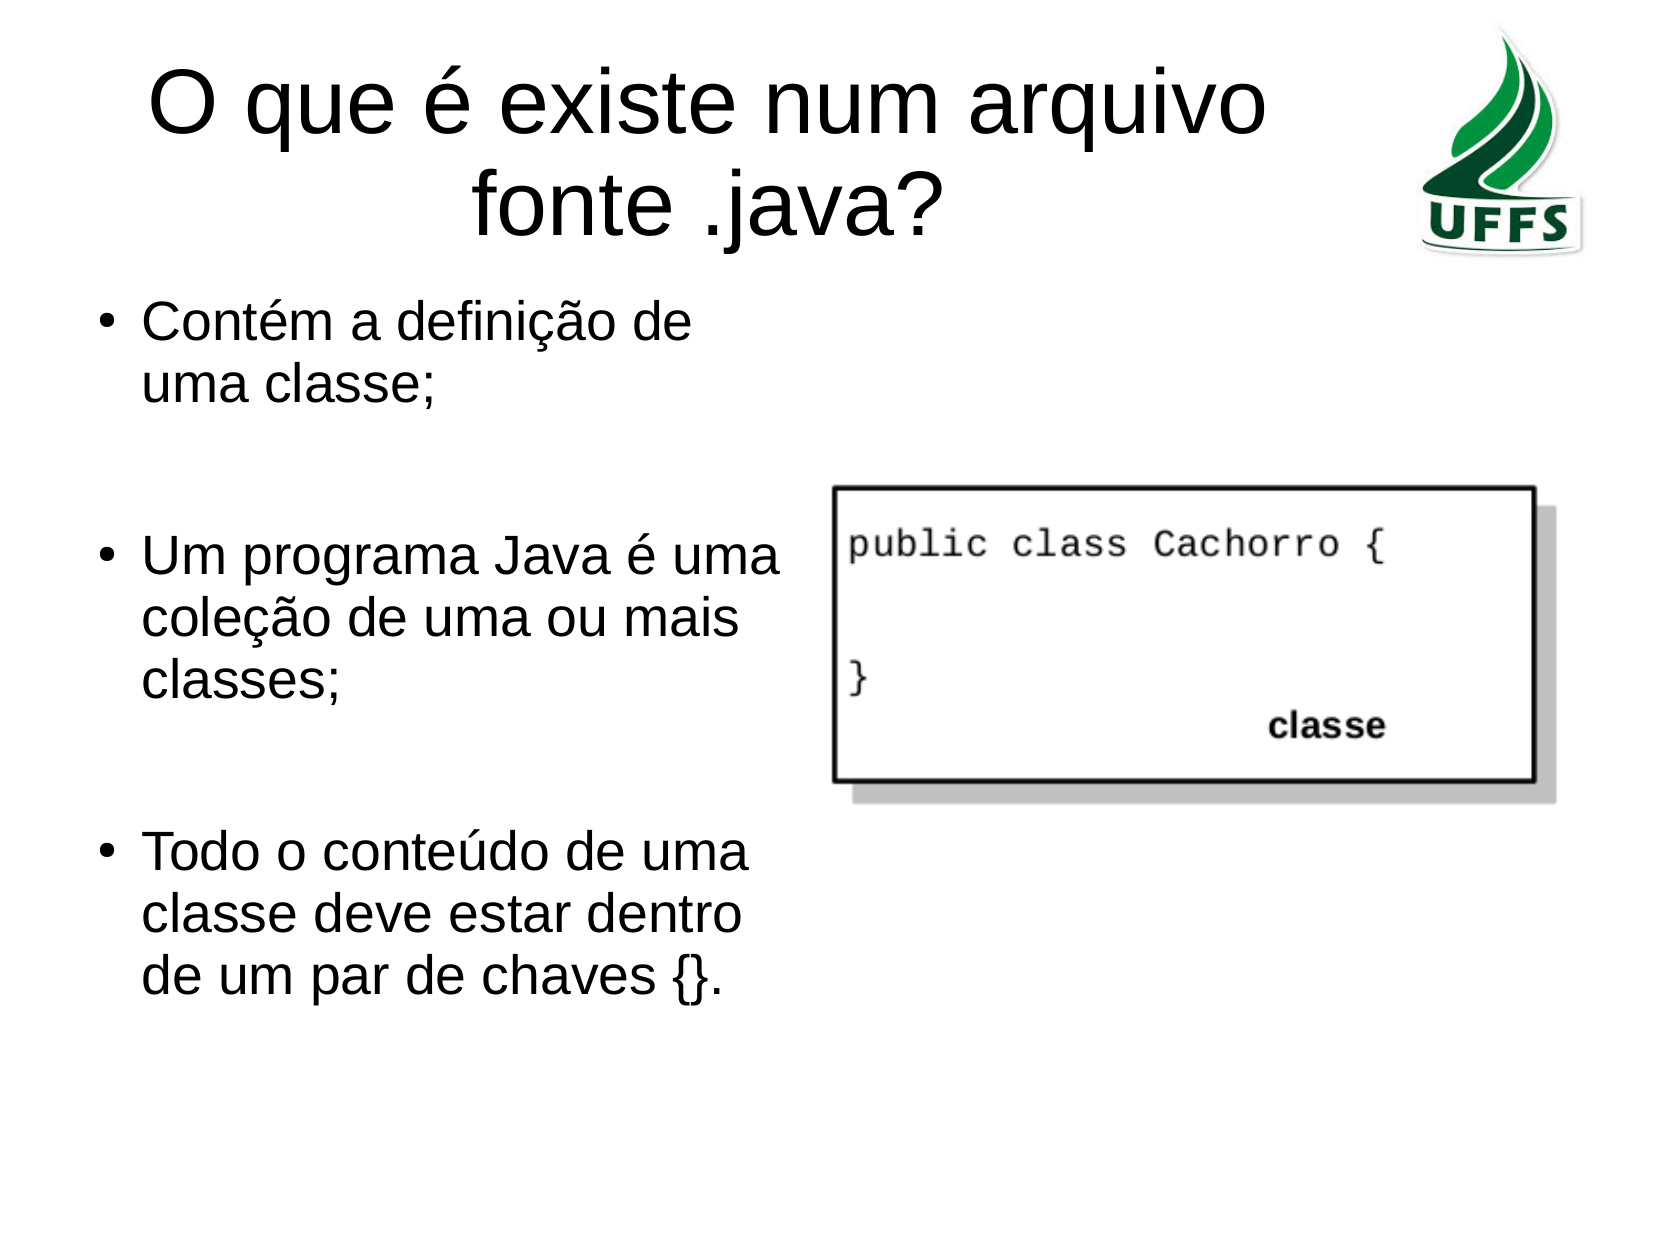

# O que é existe num arquivo fonte .java?
Contém a definição de uma classe;
Um programa Java é uma coleção de uma ou mais classes;
Todo o conteúdo de uma classe deve estar dentro de um par de chaves {}.